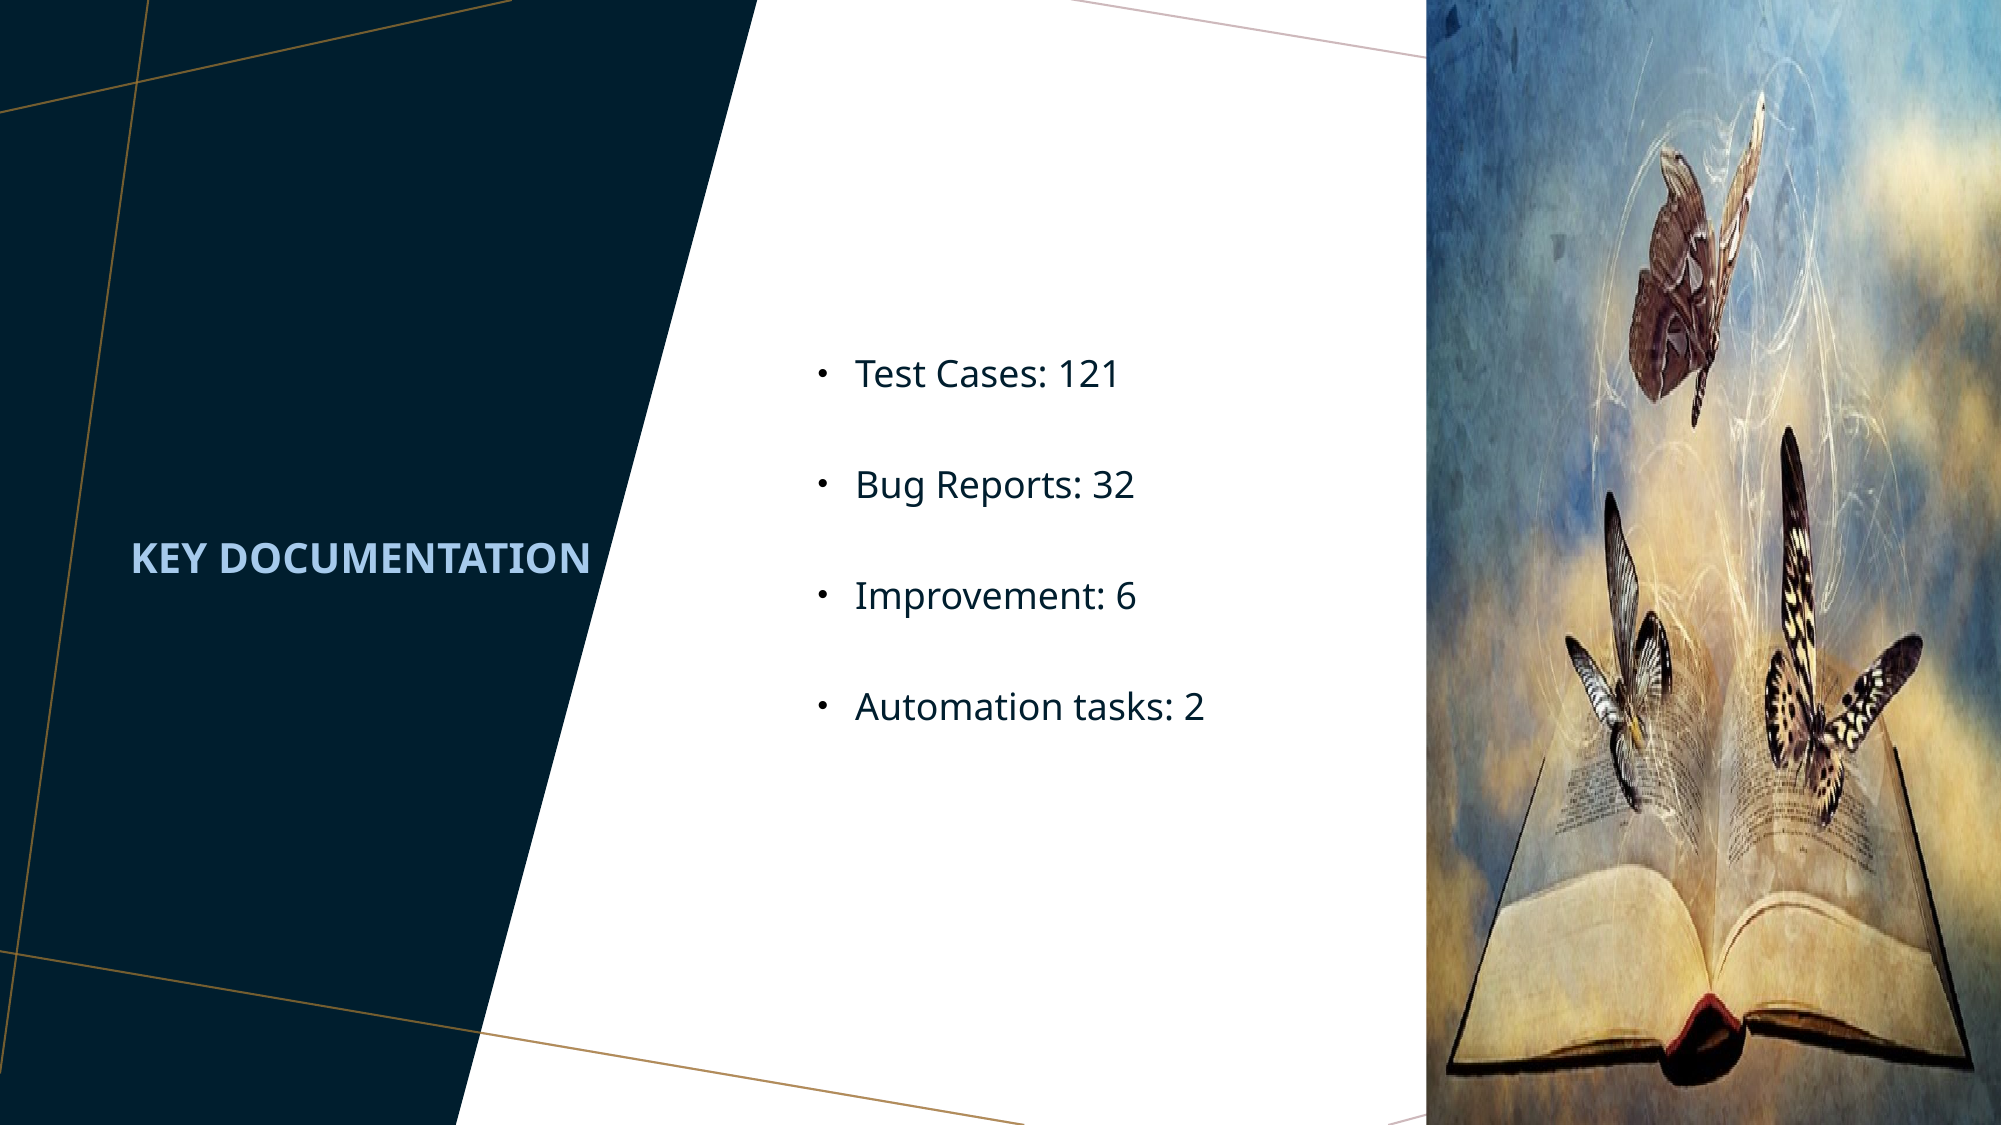

# key documentation
Test Cases: 121
Bug Reports: 32
Improvement: 6
Automation tasks: 2